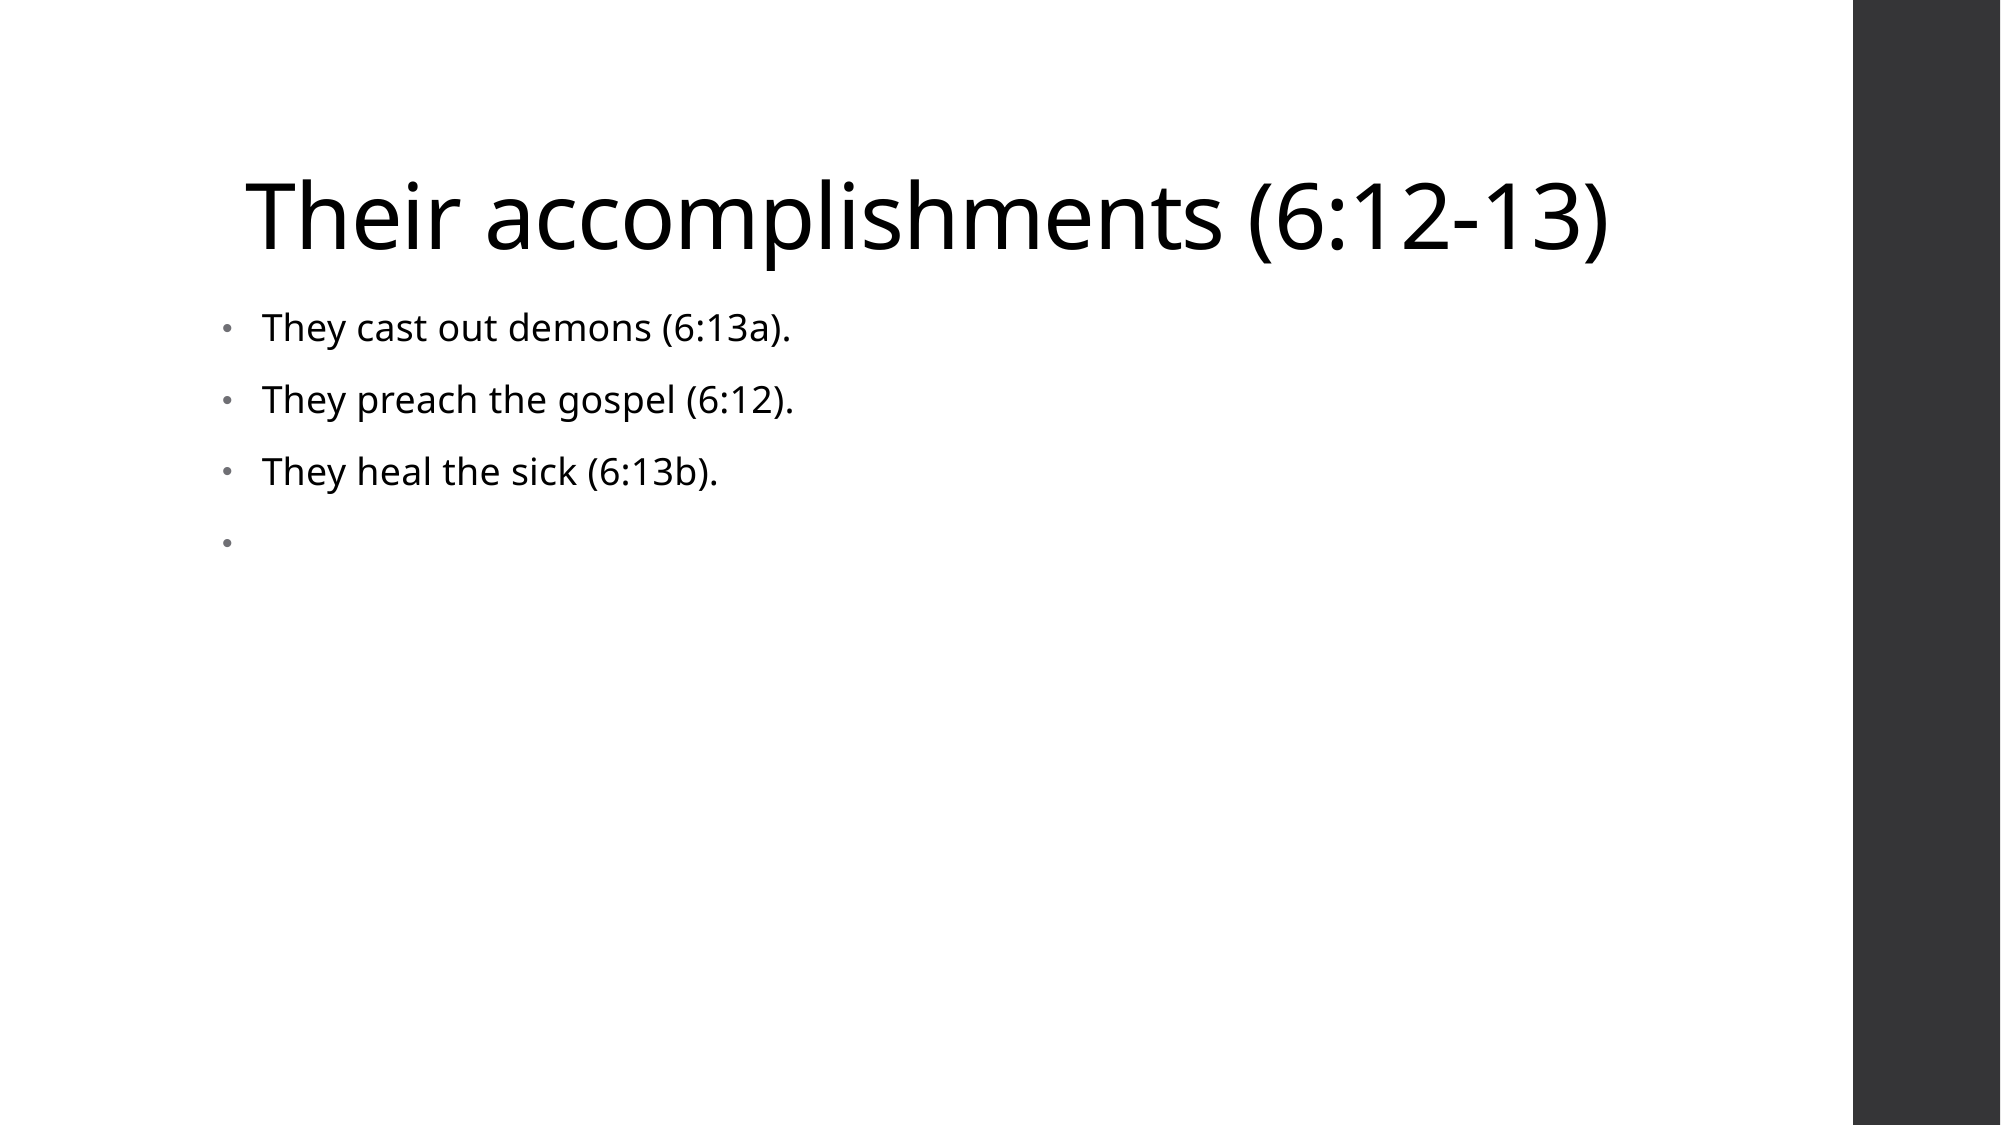

# Their accomplishments (6:12-13)
 They cast out demons (6:13a).
 They preach the gospel (6:12).
 They heal the sick (6:13b).